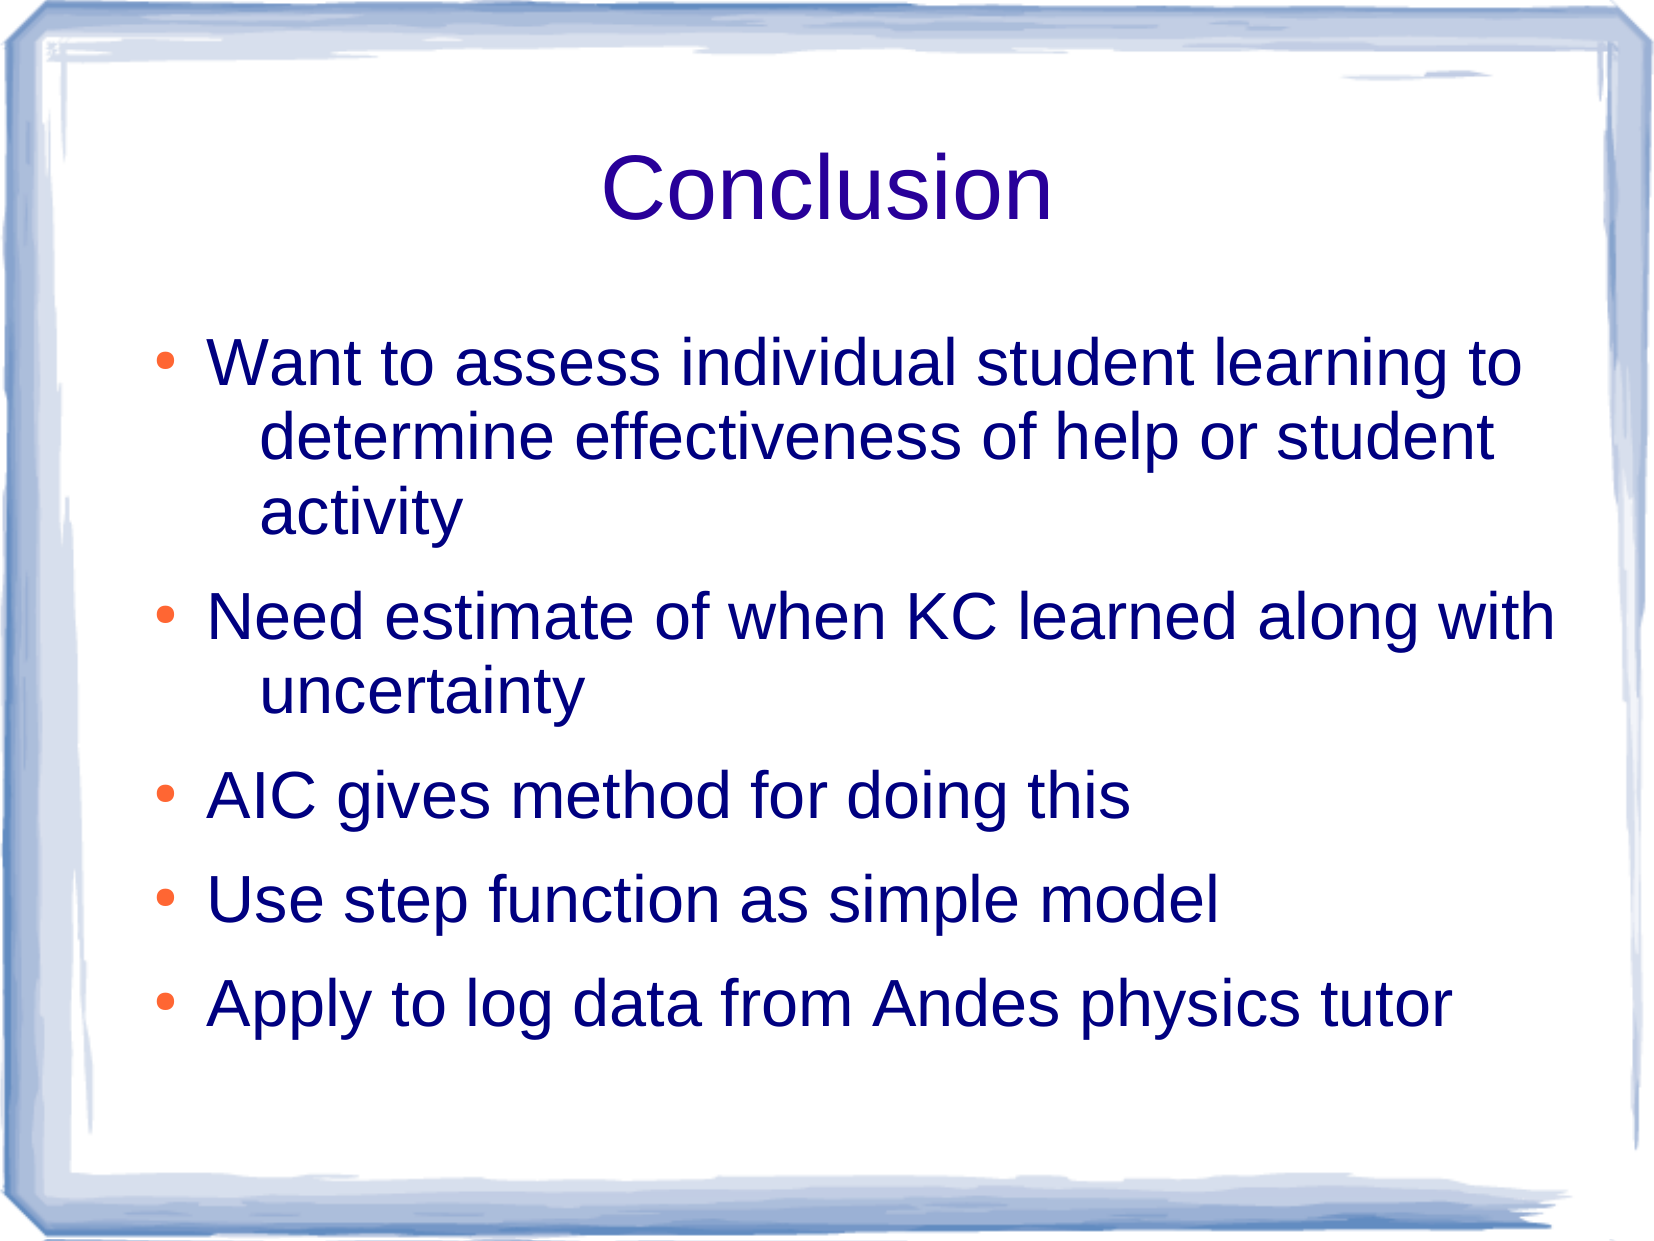

# Conclusion
Want to assess individual student learning to determine effectiveness of help or student activity
Need estimate of when KC learned along with uncertainty
AIC gives method for doing this
Use step function as simple model
Apply to log data from Andes physics tutor